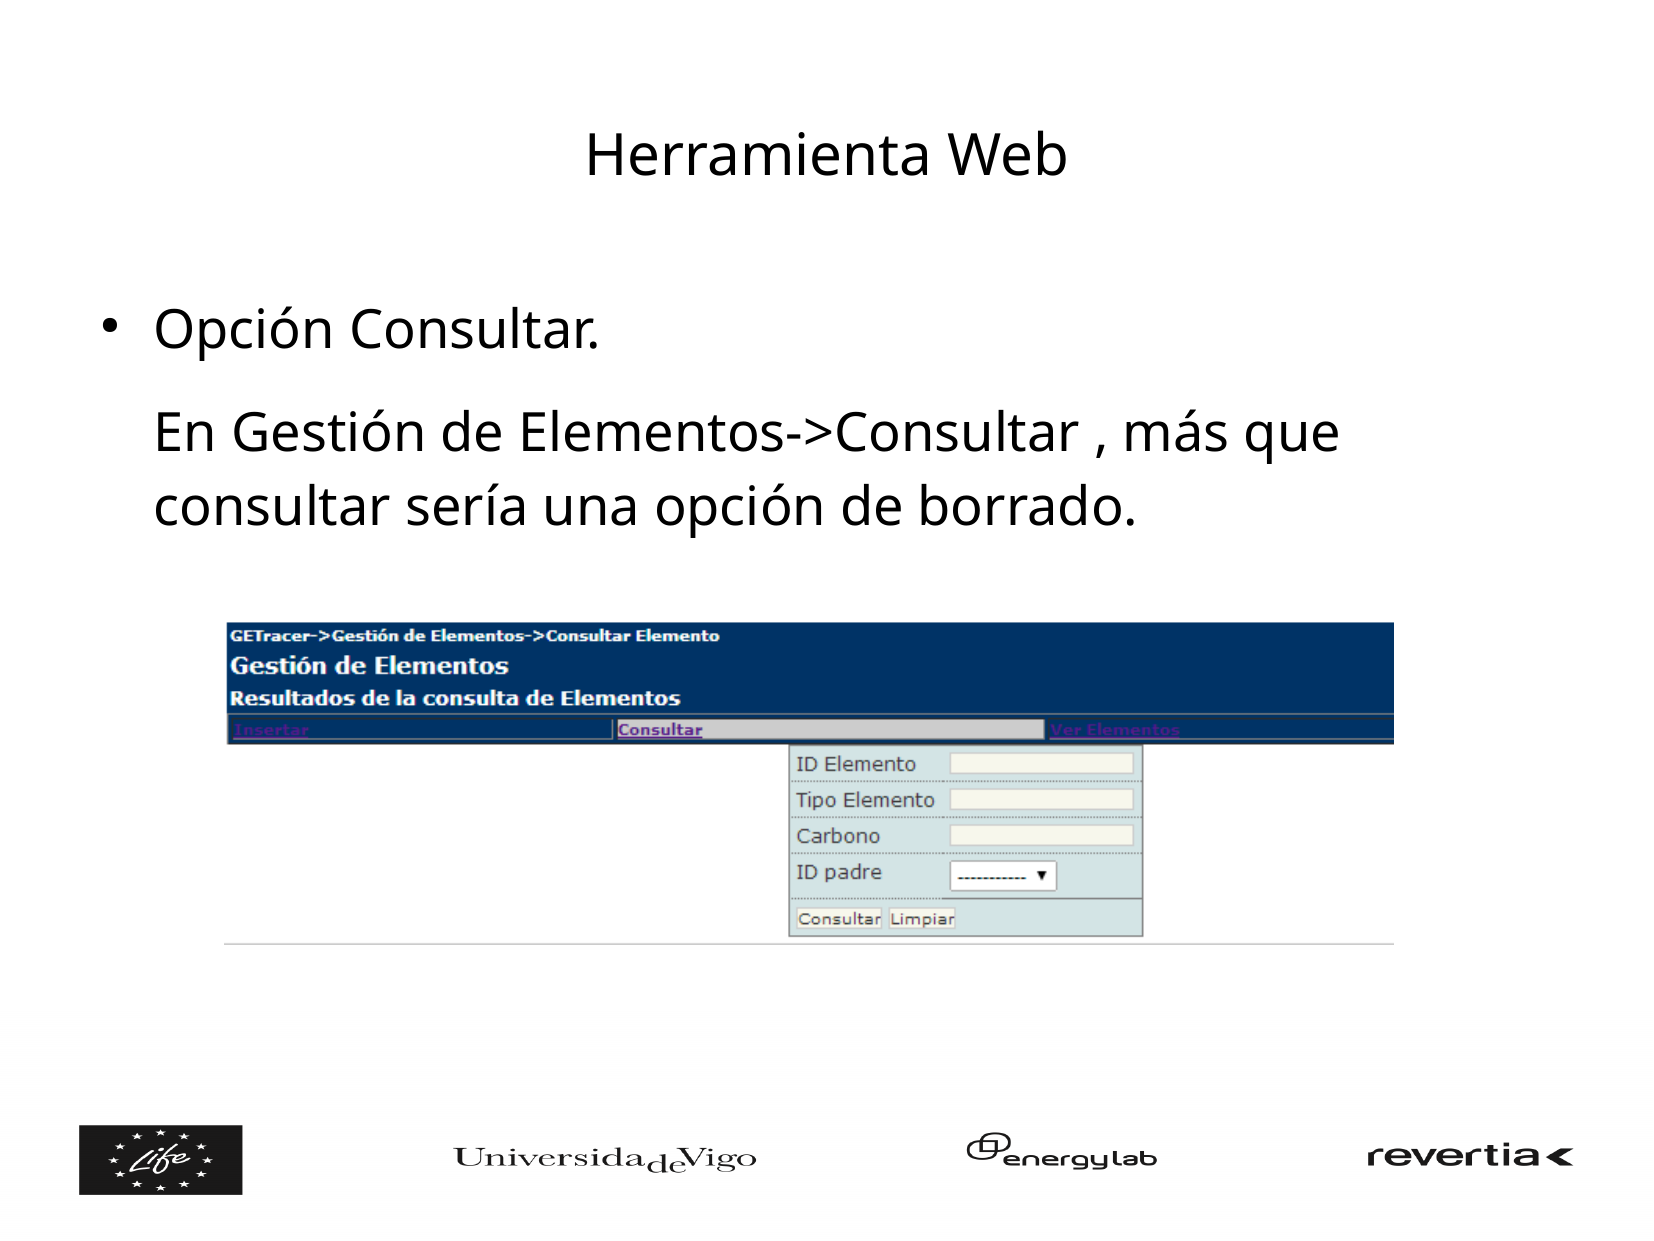

# Herramienta Web
Opción Consultar.
En Gestión de Elementos->Consultar , más que consultar sería una opción de borrado.